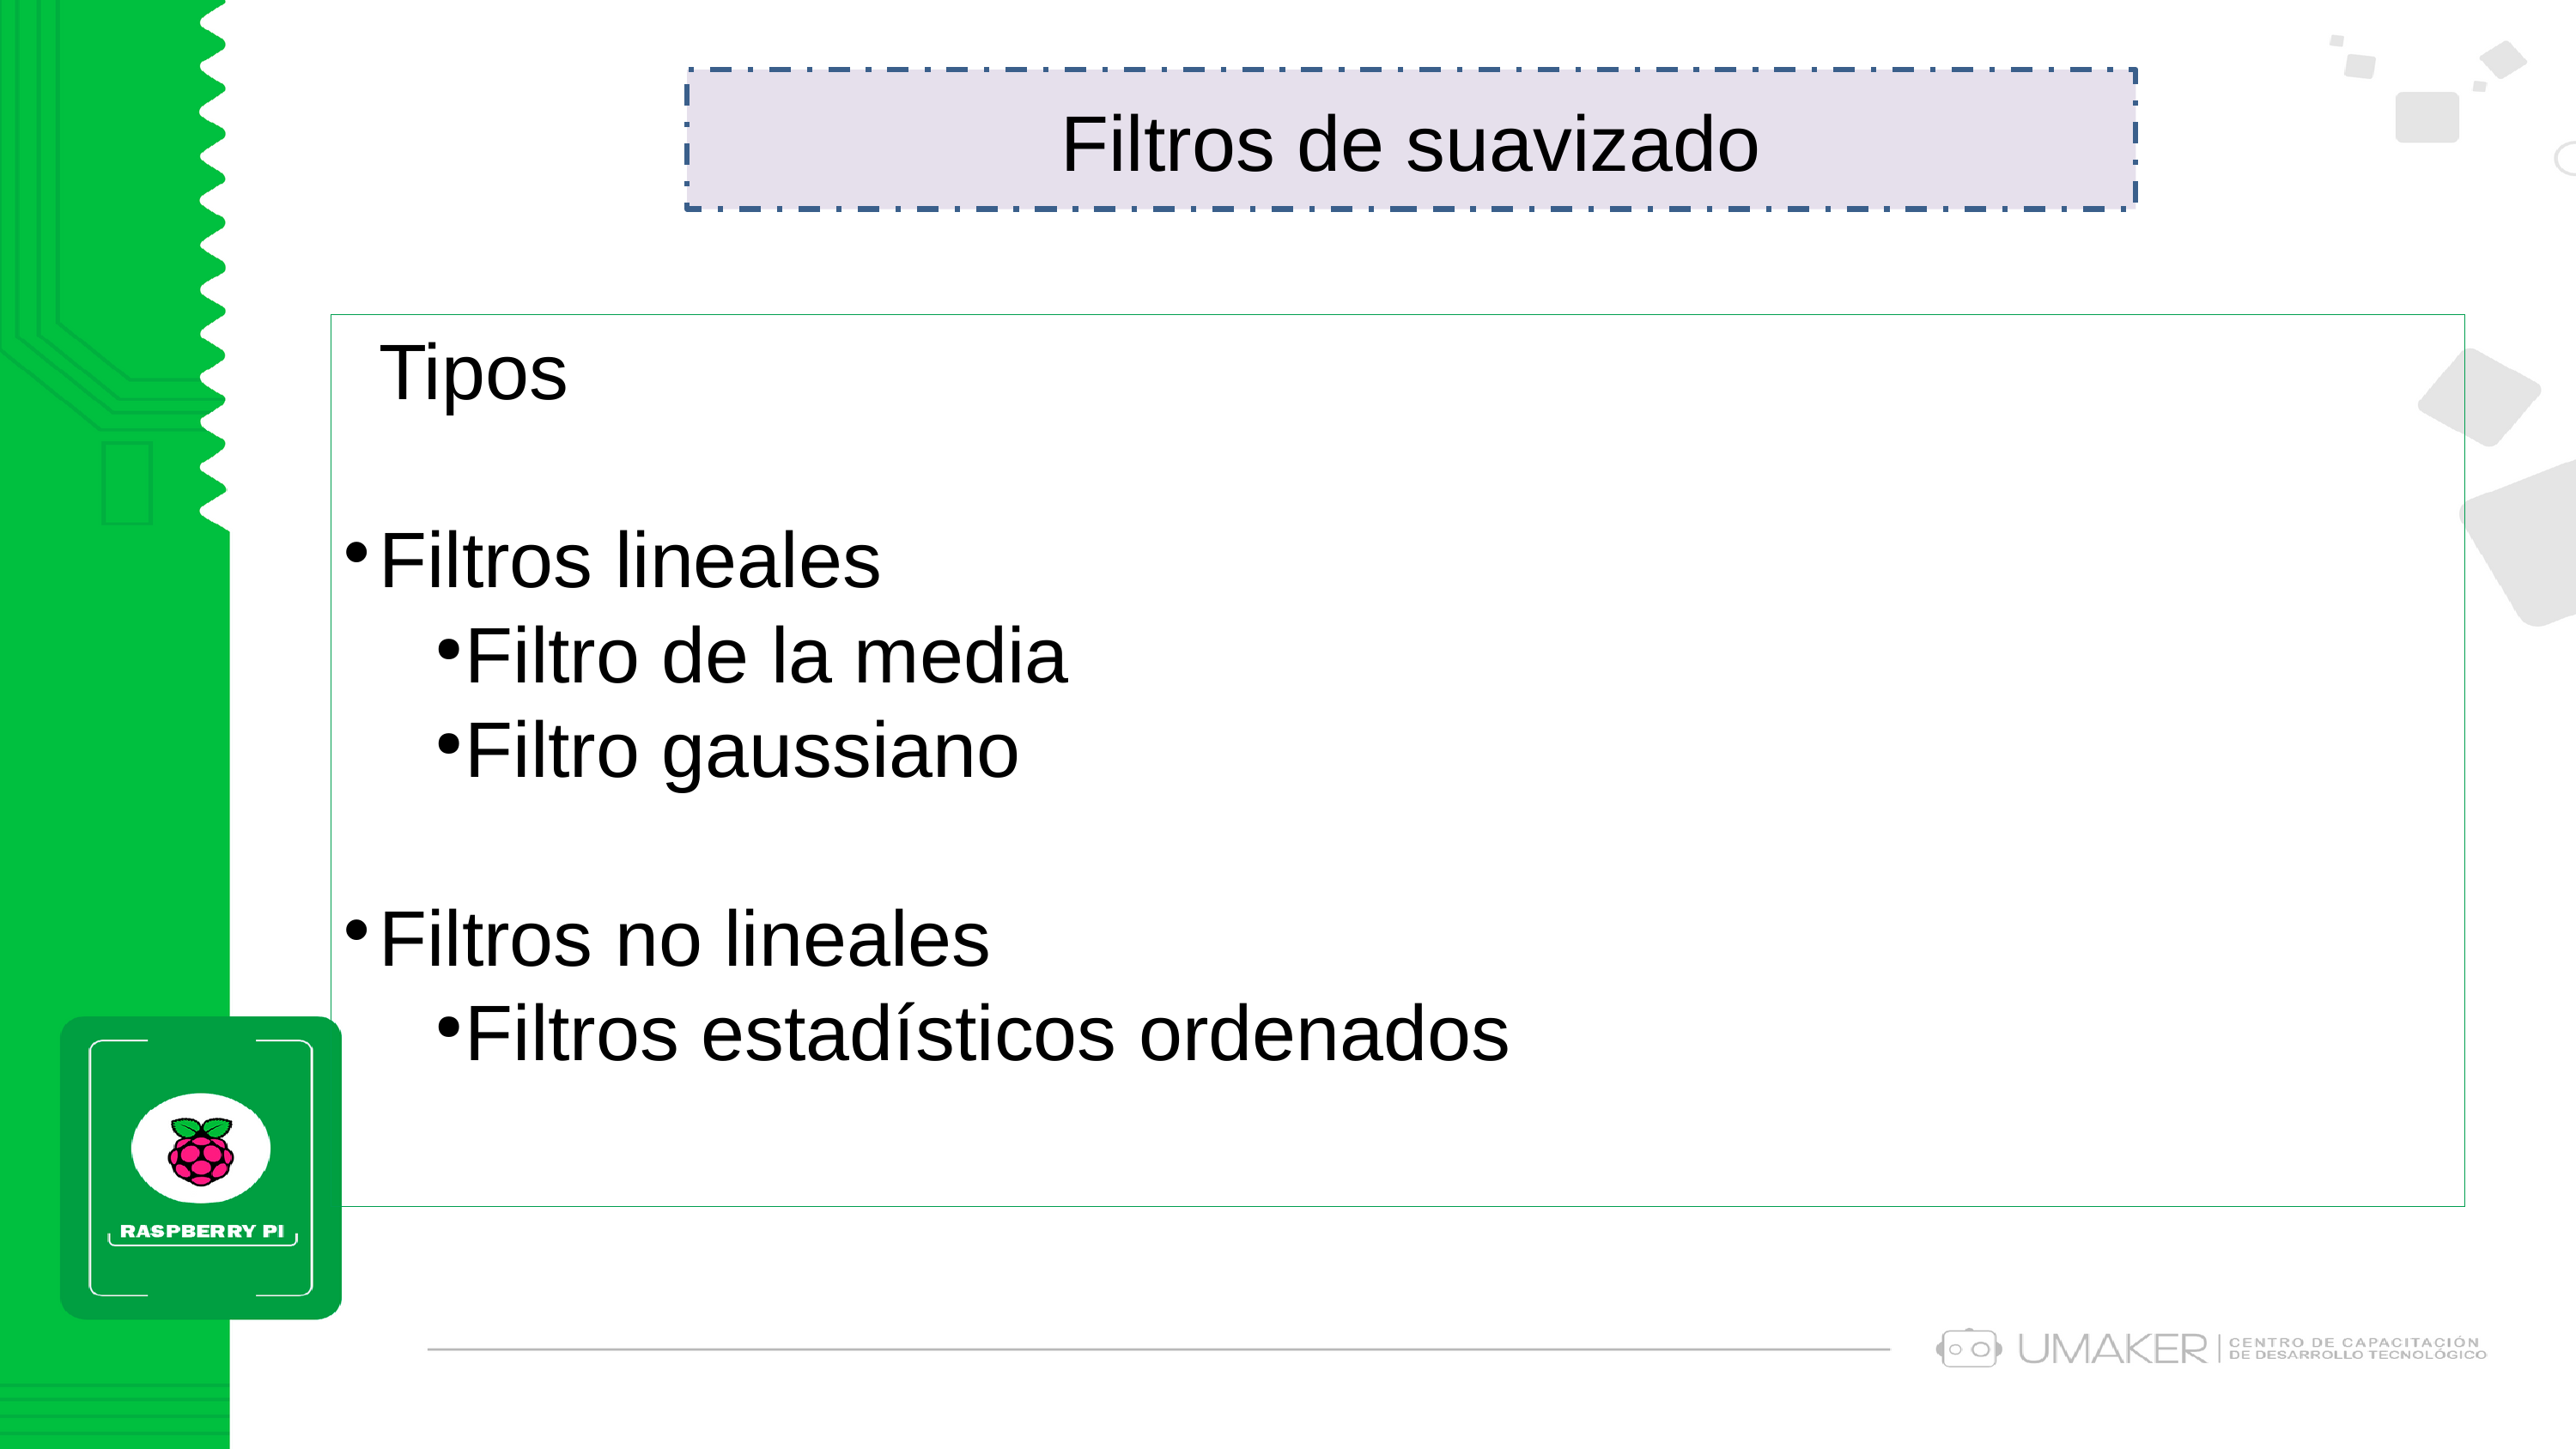

Filtros de suavizado
Tipos
Filtros lineales
Filtro de la media
Filtro gaussiano
Filtros no lineales
Filtros estadísticos ordenados